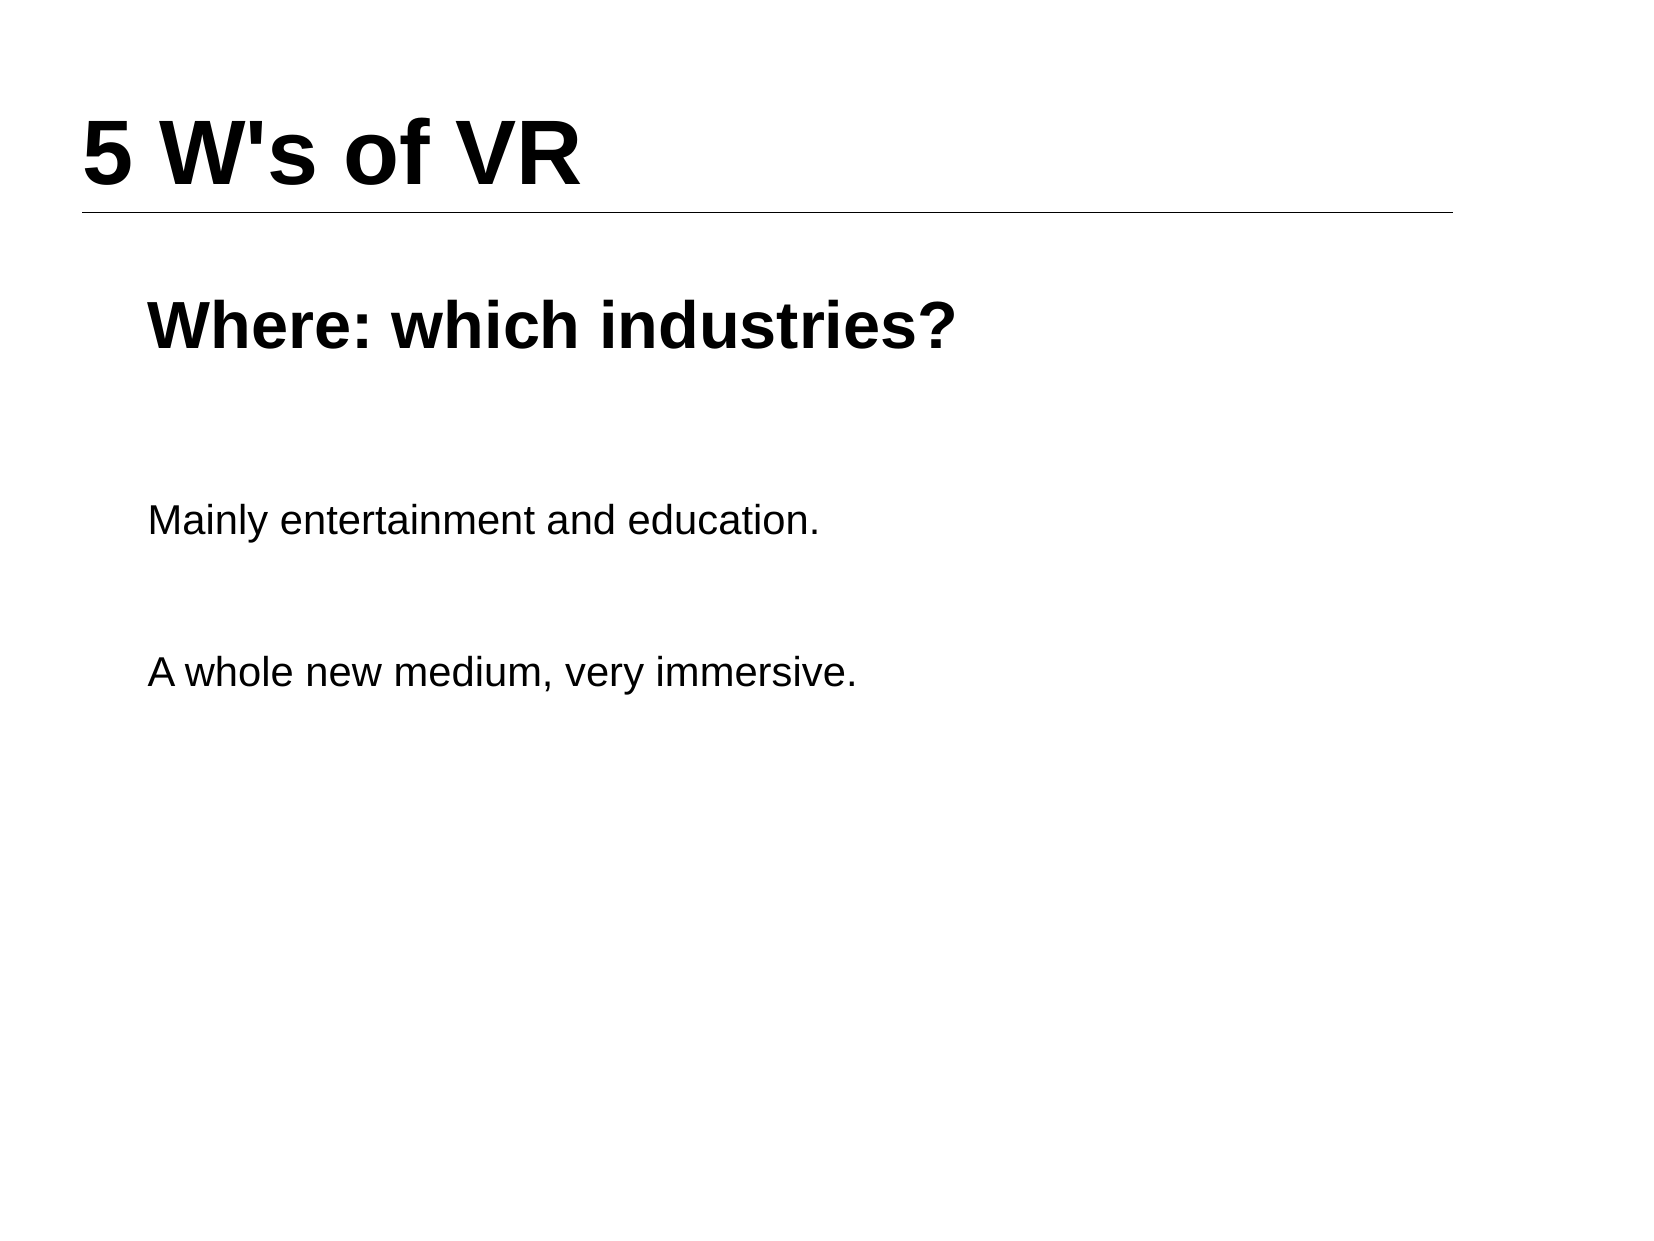

# 5 W's of VR
Where: which industries?
Mainly entertainment and education.
A whole new medium, very immersive.